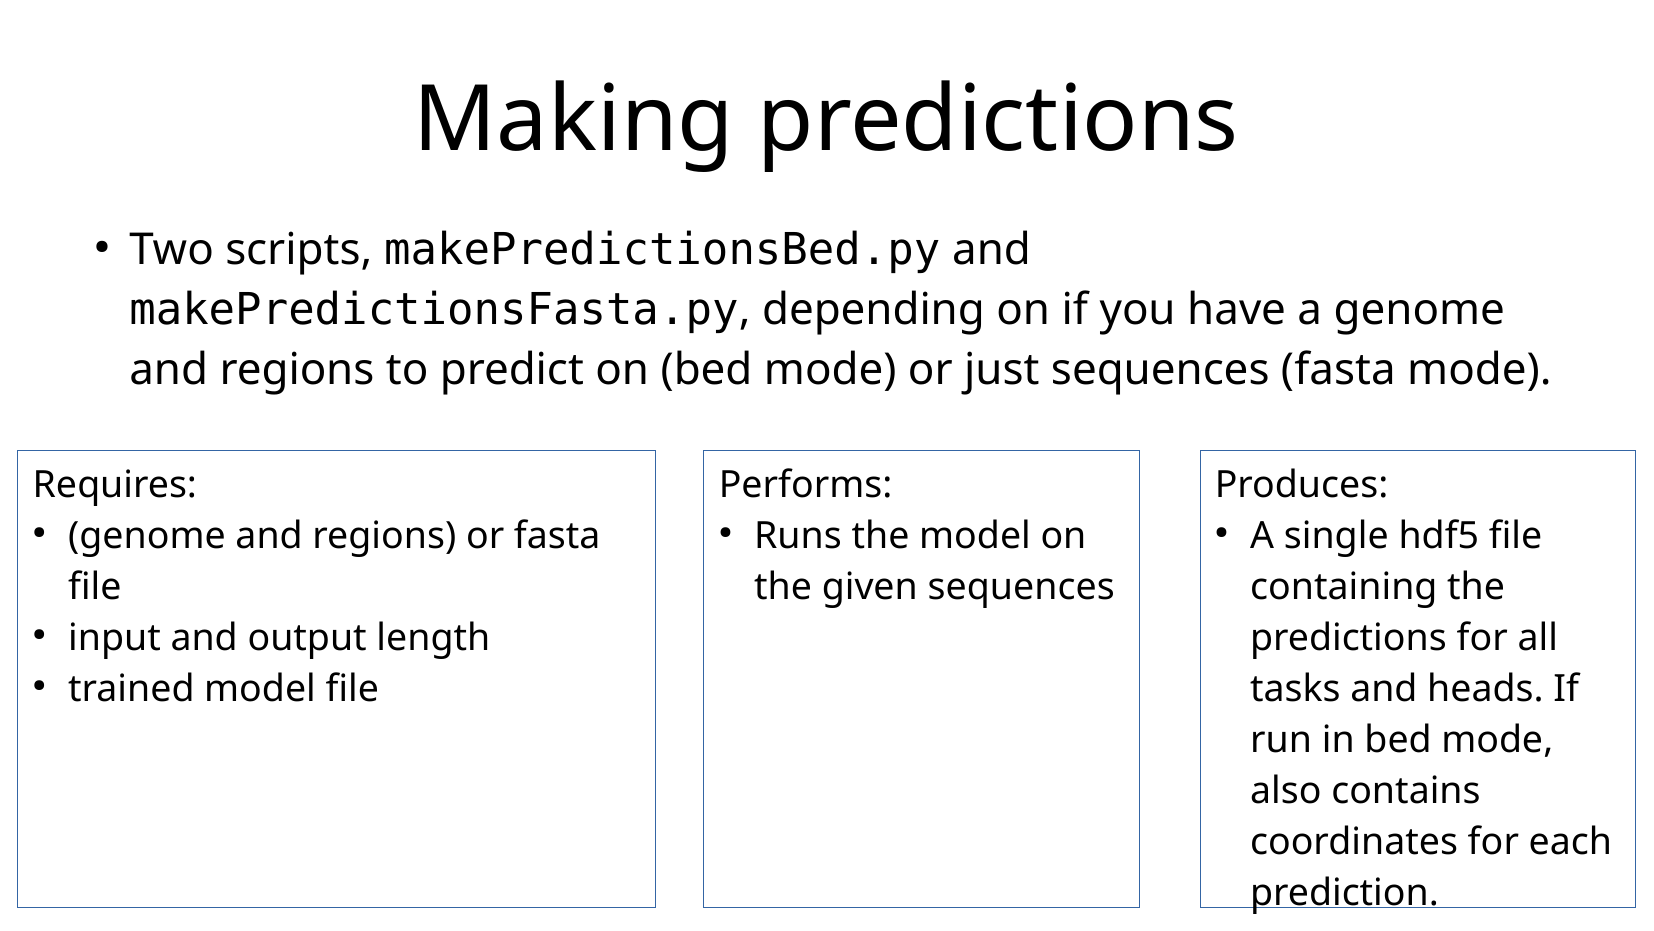

# Making predictions
Two scripts, makePredictionsBed.py and makePredictionsFasta.py, depending on if you have a genome and regions to predict on (bed mode) or just sequences (fasta mode).
Requires:
(genome and regions) or fasta file
input and output length
trained model file
Performs:
Runs the model on the given sequences
Produces:
A single hdf5 file containing the predictions for all tasks and heads. If run in bed mode, also contains coordinates for each prediction.